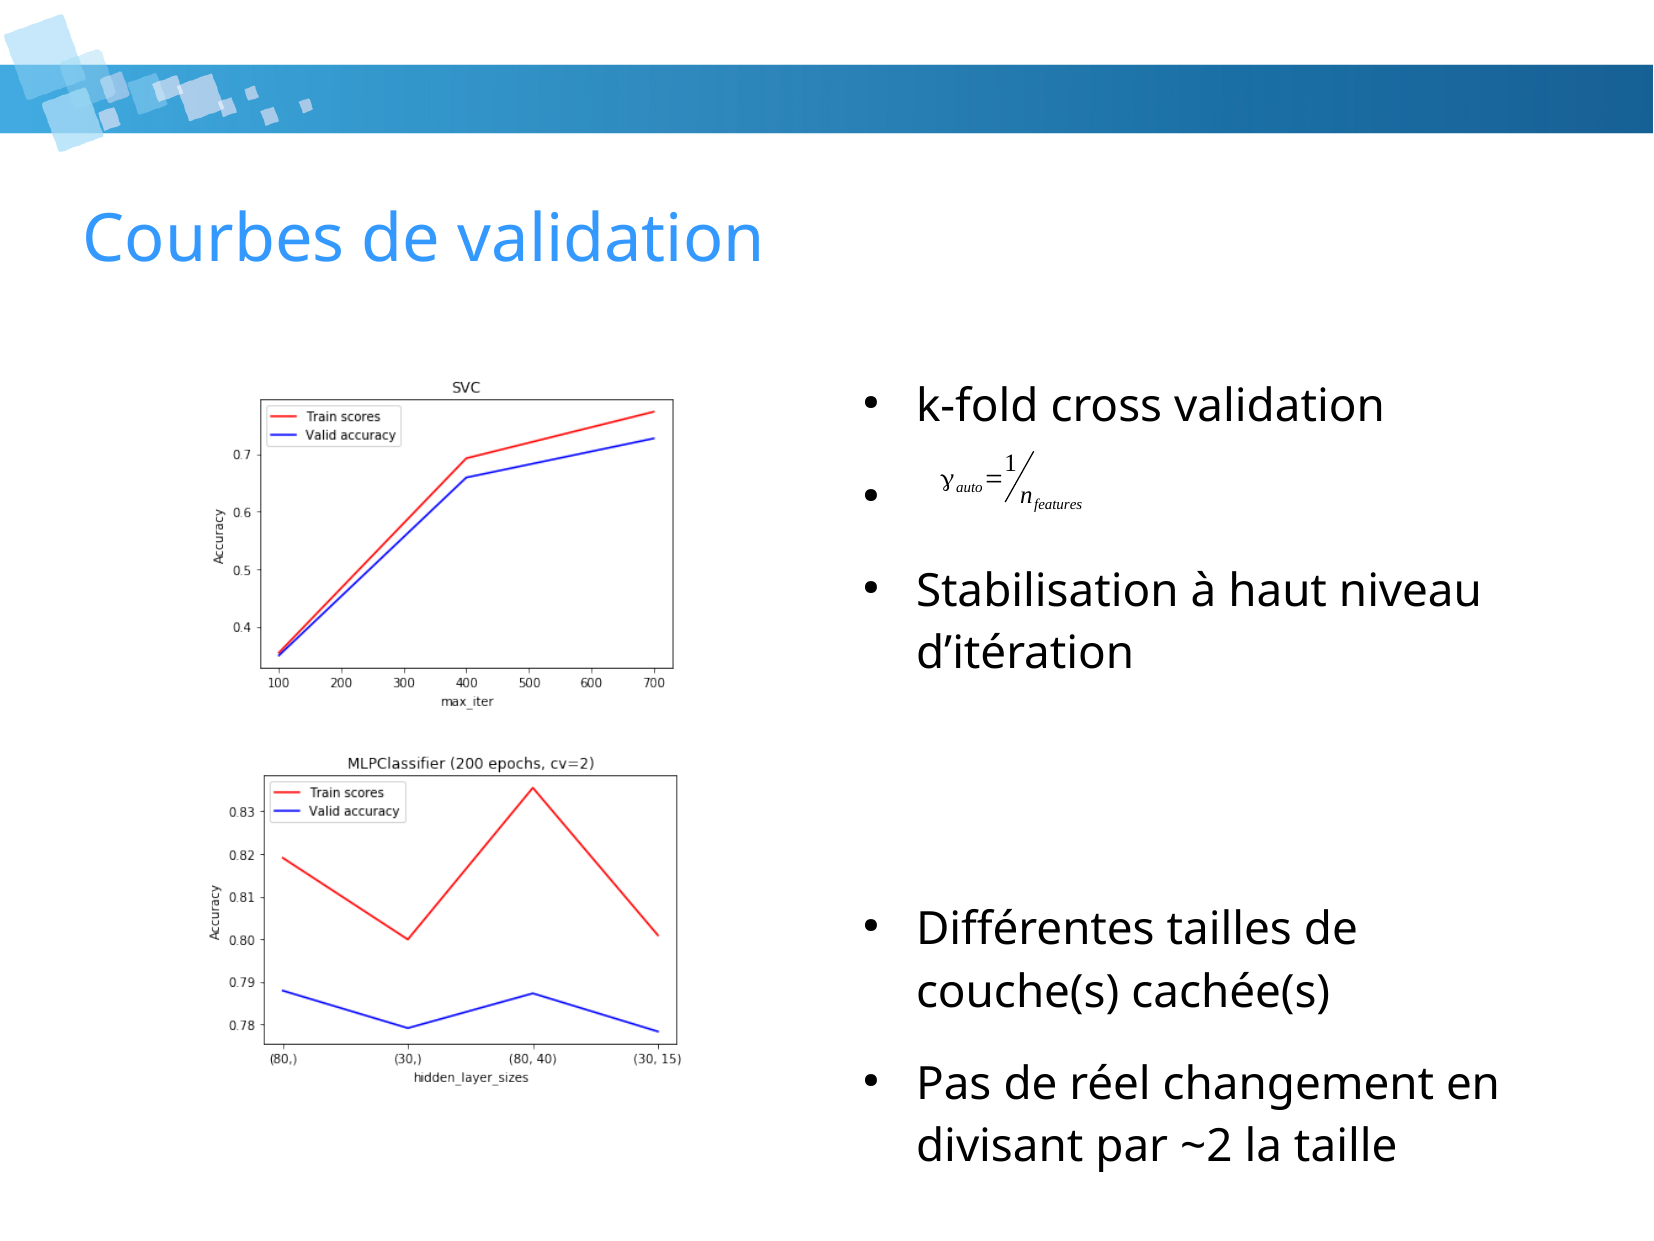

# Courbes de validation
k-fold cross validation
Stabilisation à haut niveau d’itération
Différentes tailles de couche(s) cachée(s)
Pas de réel changement en divisant par ~2 la taille